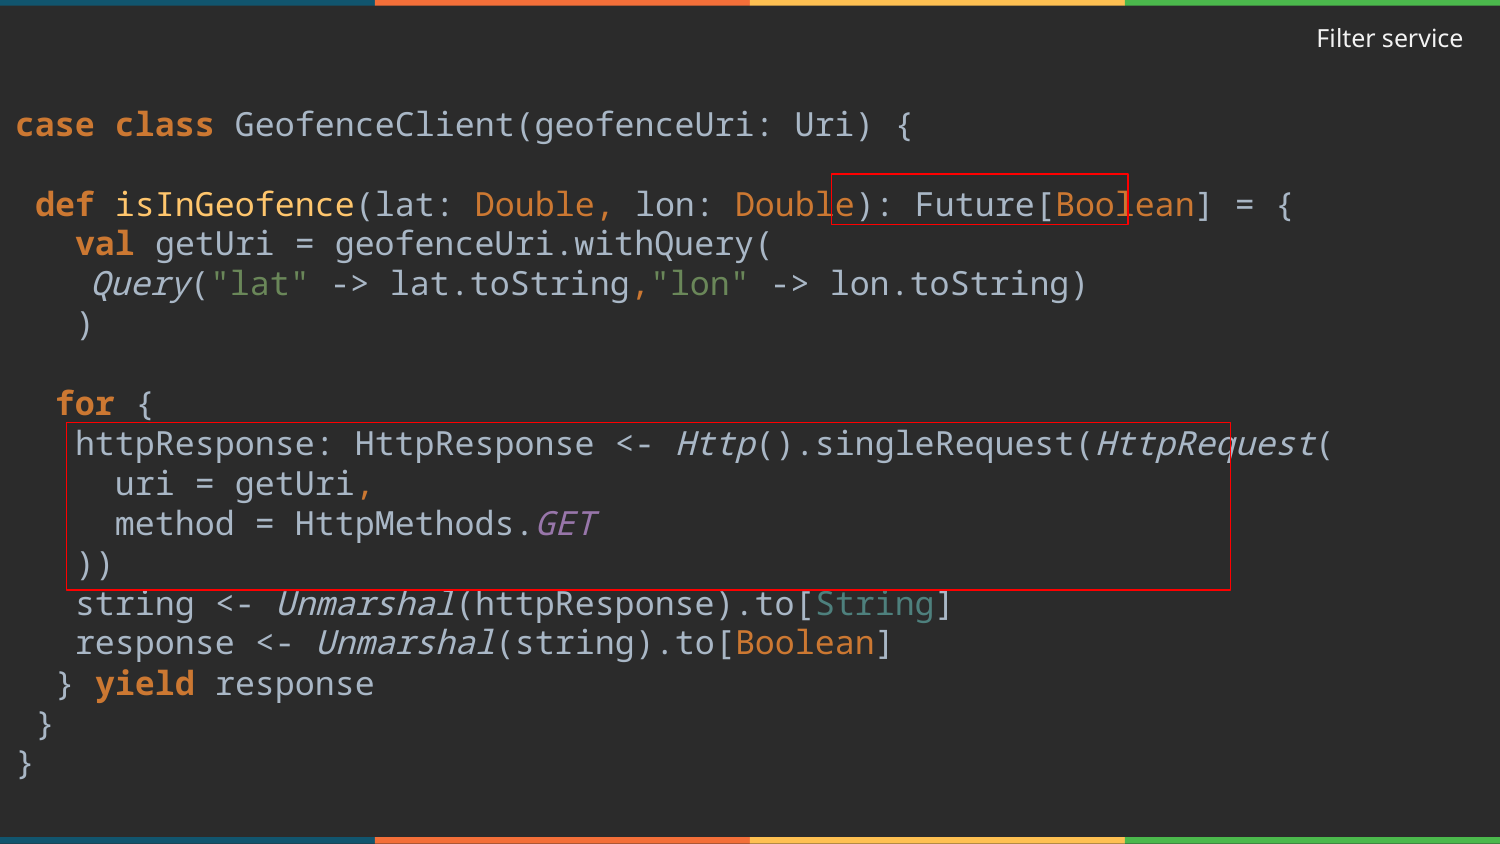

case class GeofenceClient(geofenceUri: Uri) {
 def isInGeofence(lat: Double, lon: Double): Future[Boolean] = {
 val getUri = geofenceUri.withQuery(
Query("lat" -> lat.toString,"lon" -> lon.toString)
 )
 for {
 httpResponse: HttpResponse <- Http().singleRequest(HttpRequest(
 uri = getUri,
 method = HttpMethods.GET
 ))
 string <- Unmarshal(httpResponse).to[String]
 response <- Unmarshal(string).to[Boolean]
 } yield response
 }
}
Filter service